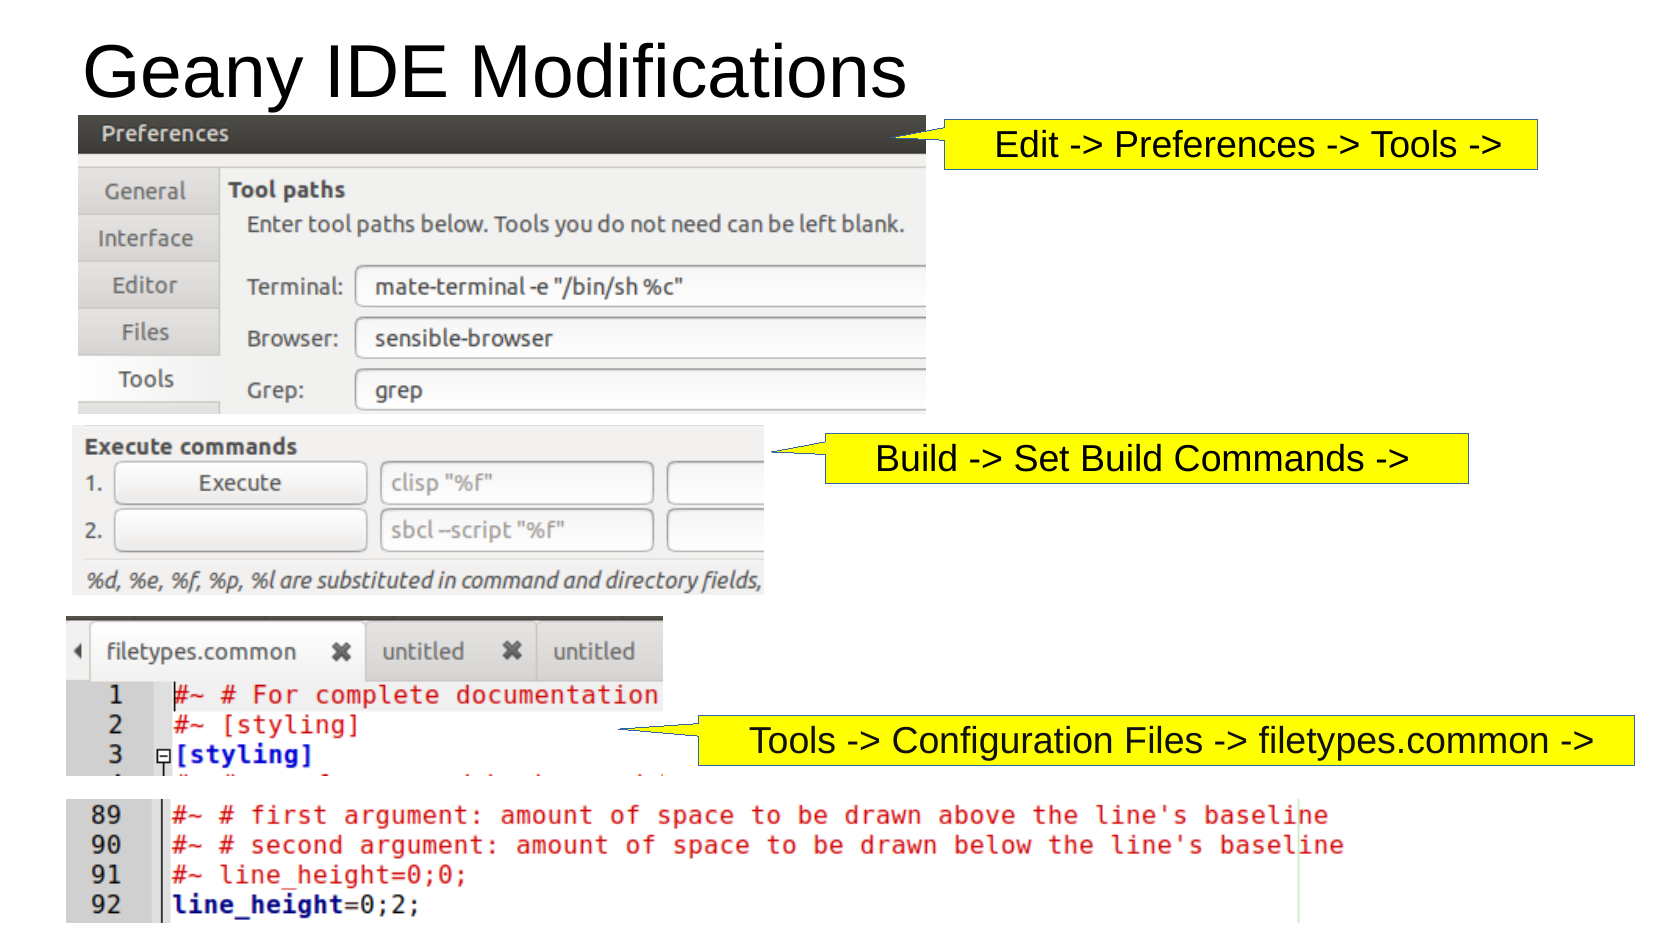

# Geany IDE Modifications
Edit -> Preferences -> Tools ->
Build -> Set Build Commands ->
Tools -> Configuration Files -> filetypes.common ->